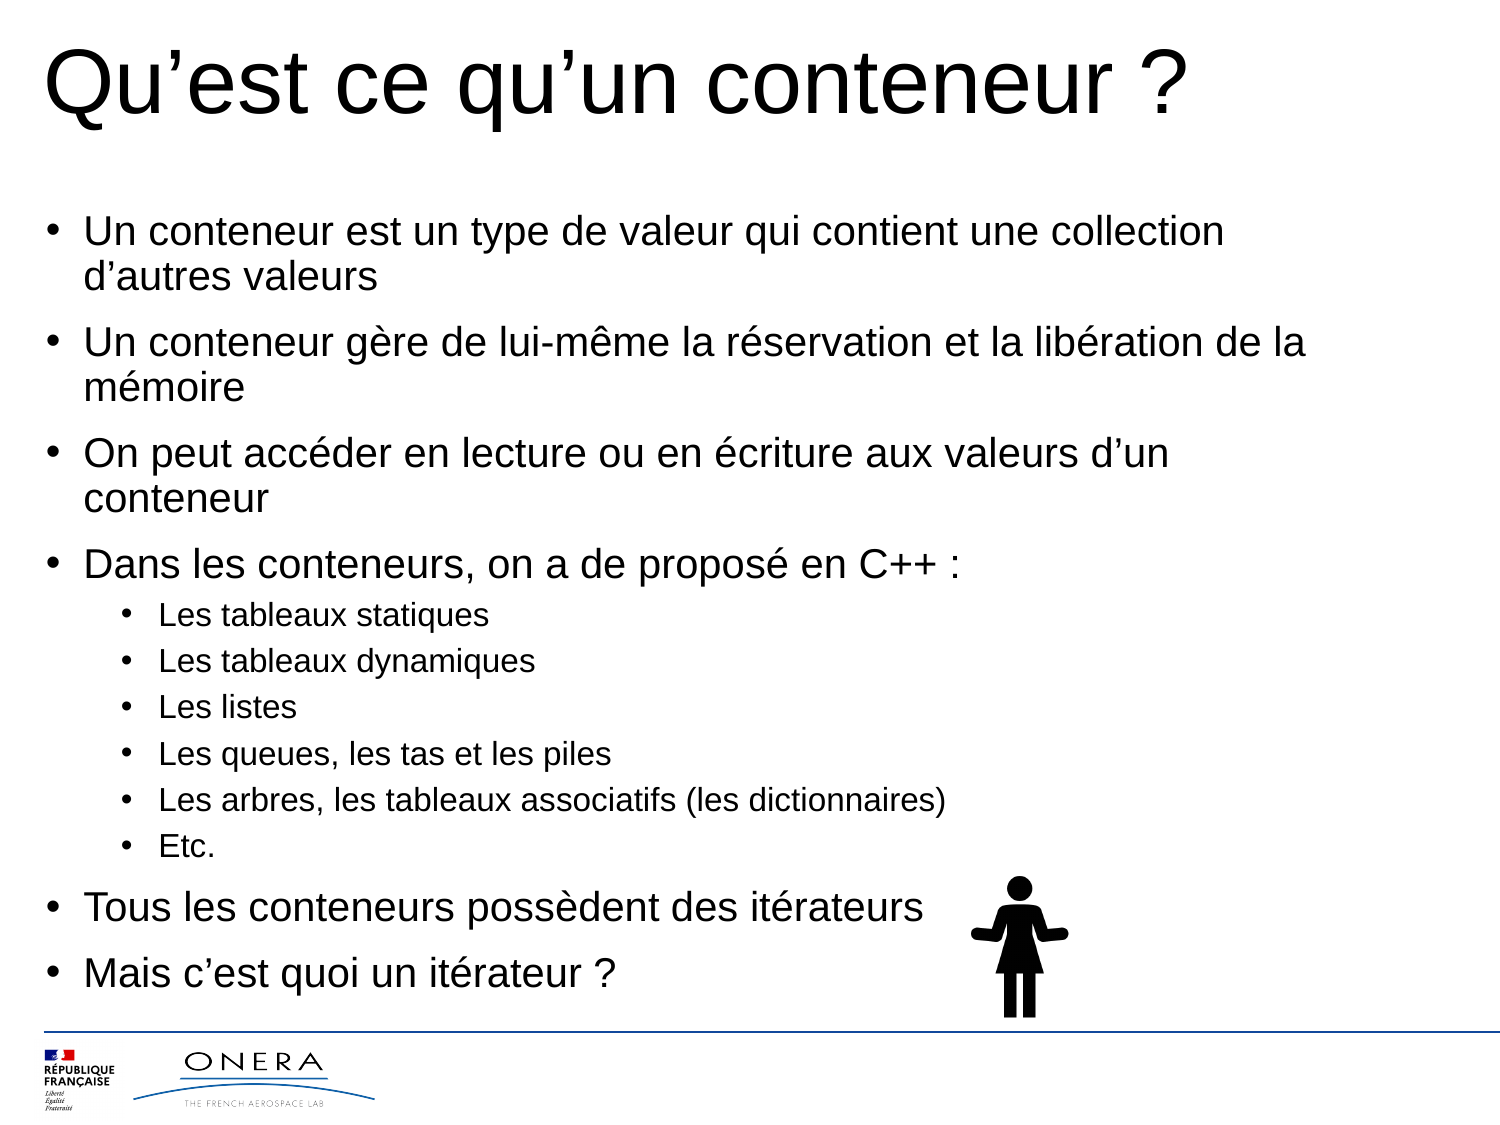

Qu’est ce qu’un conteneur ?
Un conteneur est un type de valeur qui contient une collection d’autres valeurs
Un conteneur gère de lui-même la réservation et la libération de la mémoire
On peut accéder en lecture ou en écriture aux valeurs d’un conteneur
Dans les conteneurs, on a de proposé en C++ :
Les tableaux statiques
Les tableaux dynamiques
Les listes
Les queues, les tas et les piles
Les arbres, les tableaux associatifs (les dictionnaires)
Etc.
Tous les conteneurs possèdent des itérateurs
Mais c’est quoi un itérateur ?